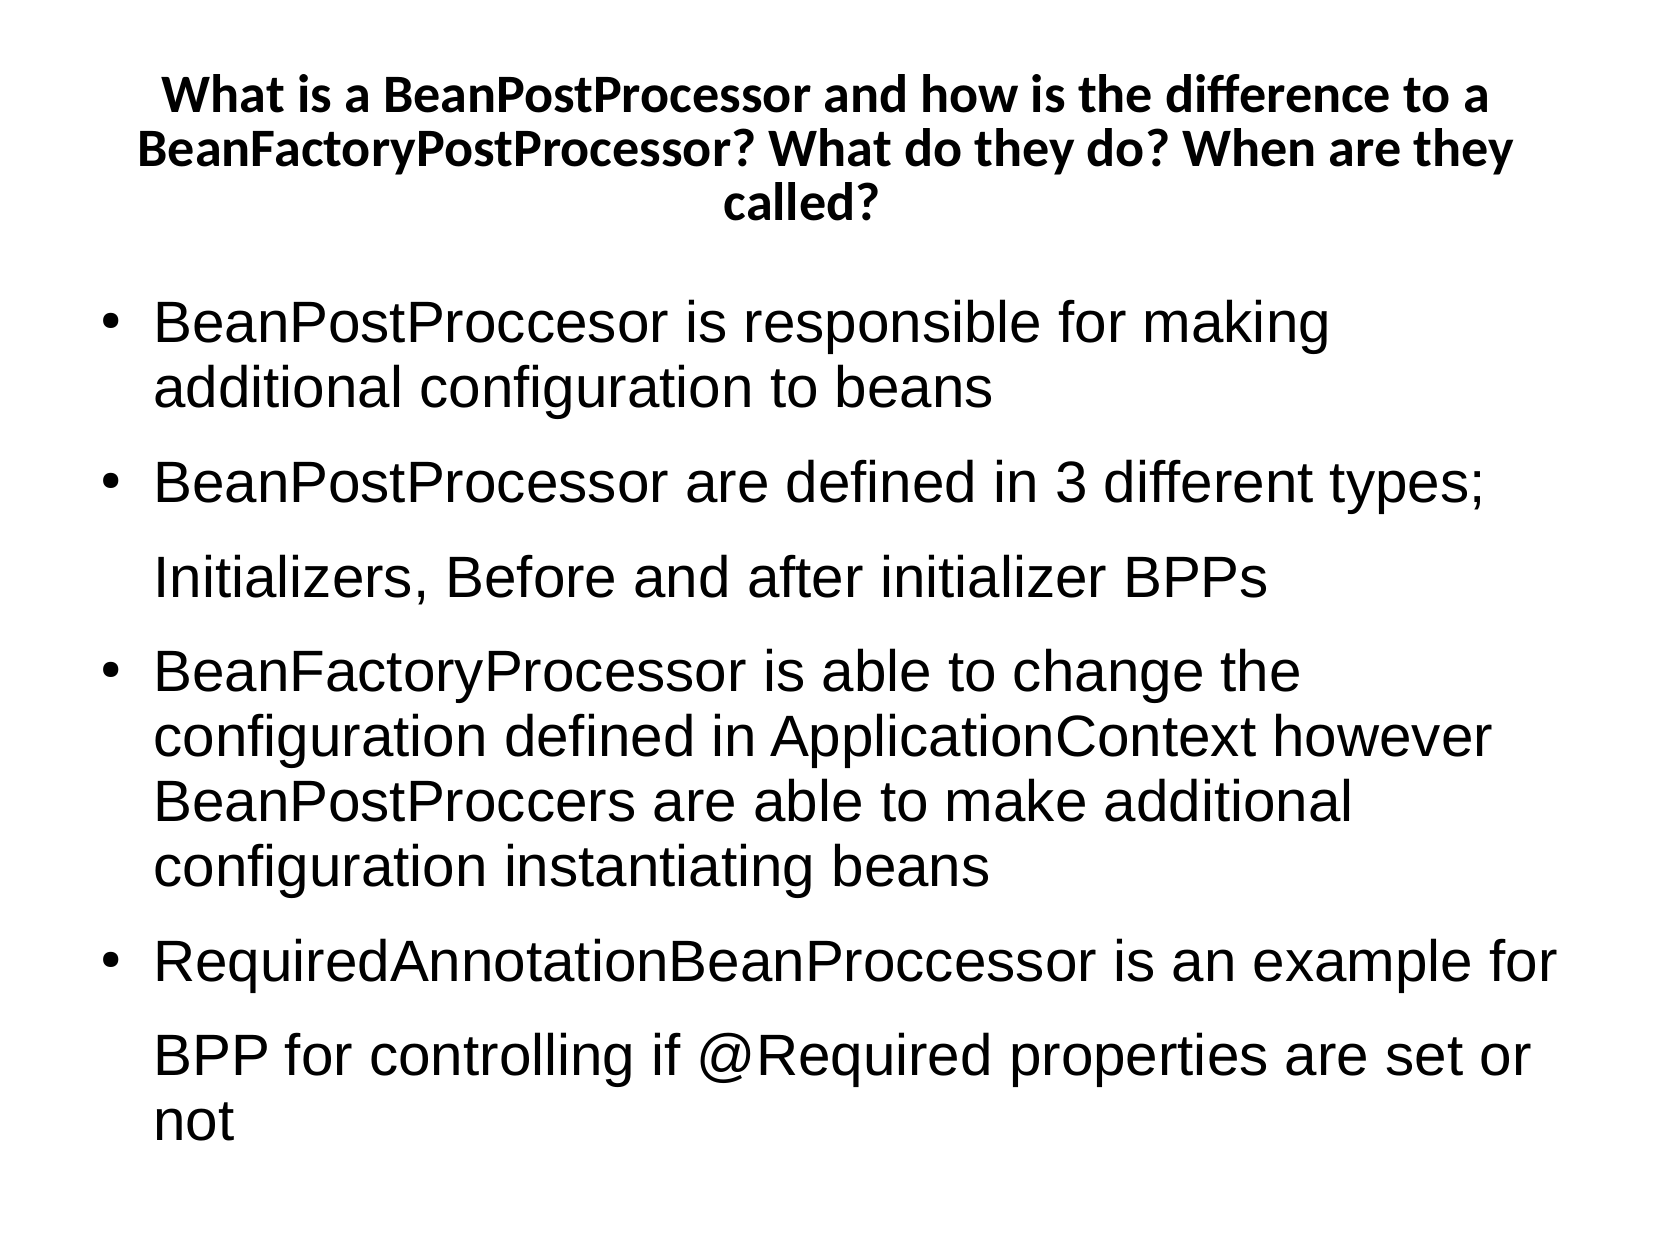

# What is a BeanPostProcessor and how is the difference to a BeanFactoryPostProcessor? What do they do? When are they called?
BeanPostProccesor is responsible for making additional configuration to beans
BeanPostProcessor are defined in 3 different types;
Initializers, Before and after initializer BPPs
BeanFactoryProcessor is able to change the configuration defined in ApplicationContext however BeanPostProccers are able to make additional configuration instantiating beans
RequiredAnnotationBeanProccessor is an example for
BPP for controlling if @Required properties are set or not